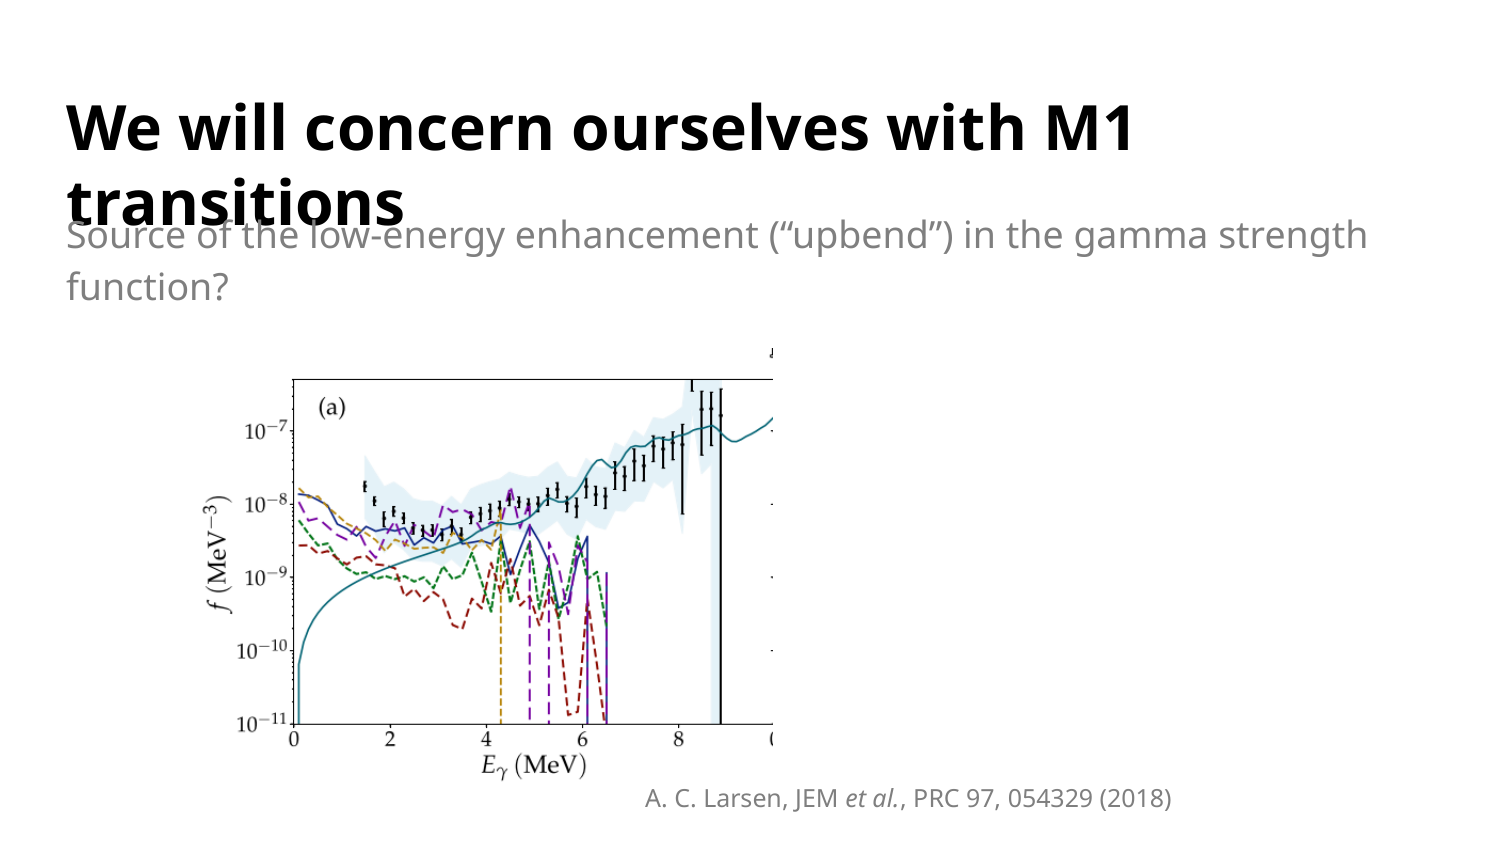

# We will concern ourselves with M1 transitions
Source of the low-energy enhancement (“upbend”) in the gamma strength function?
A. C. Larsen, JEM et al., PRC 97, 054329 (2018)